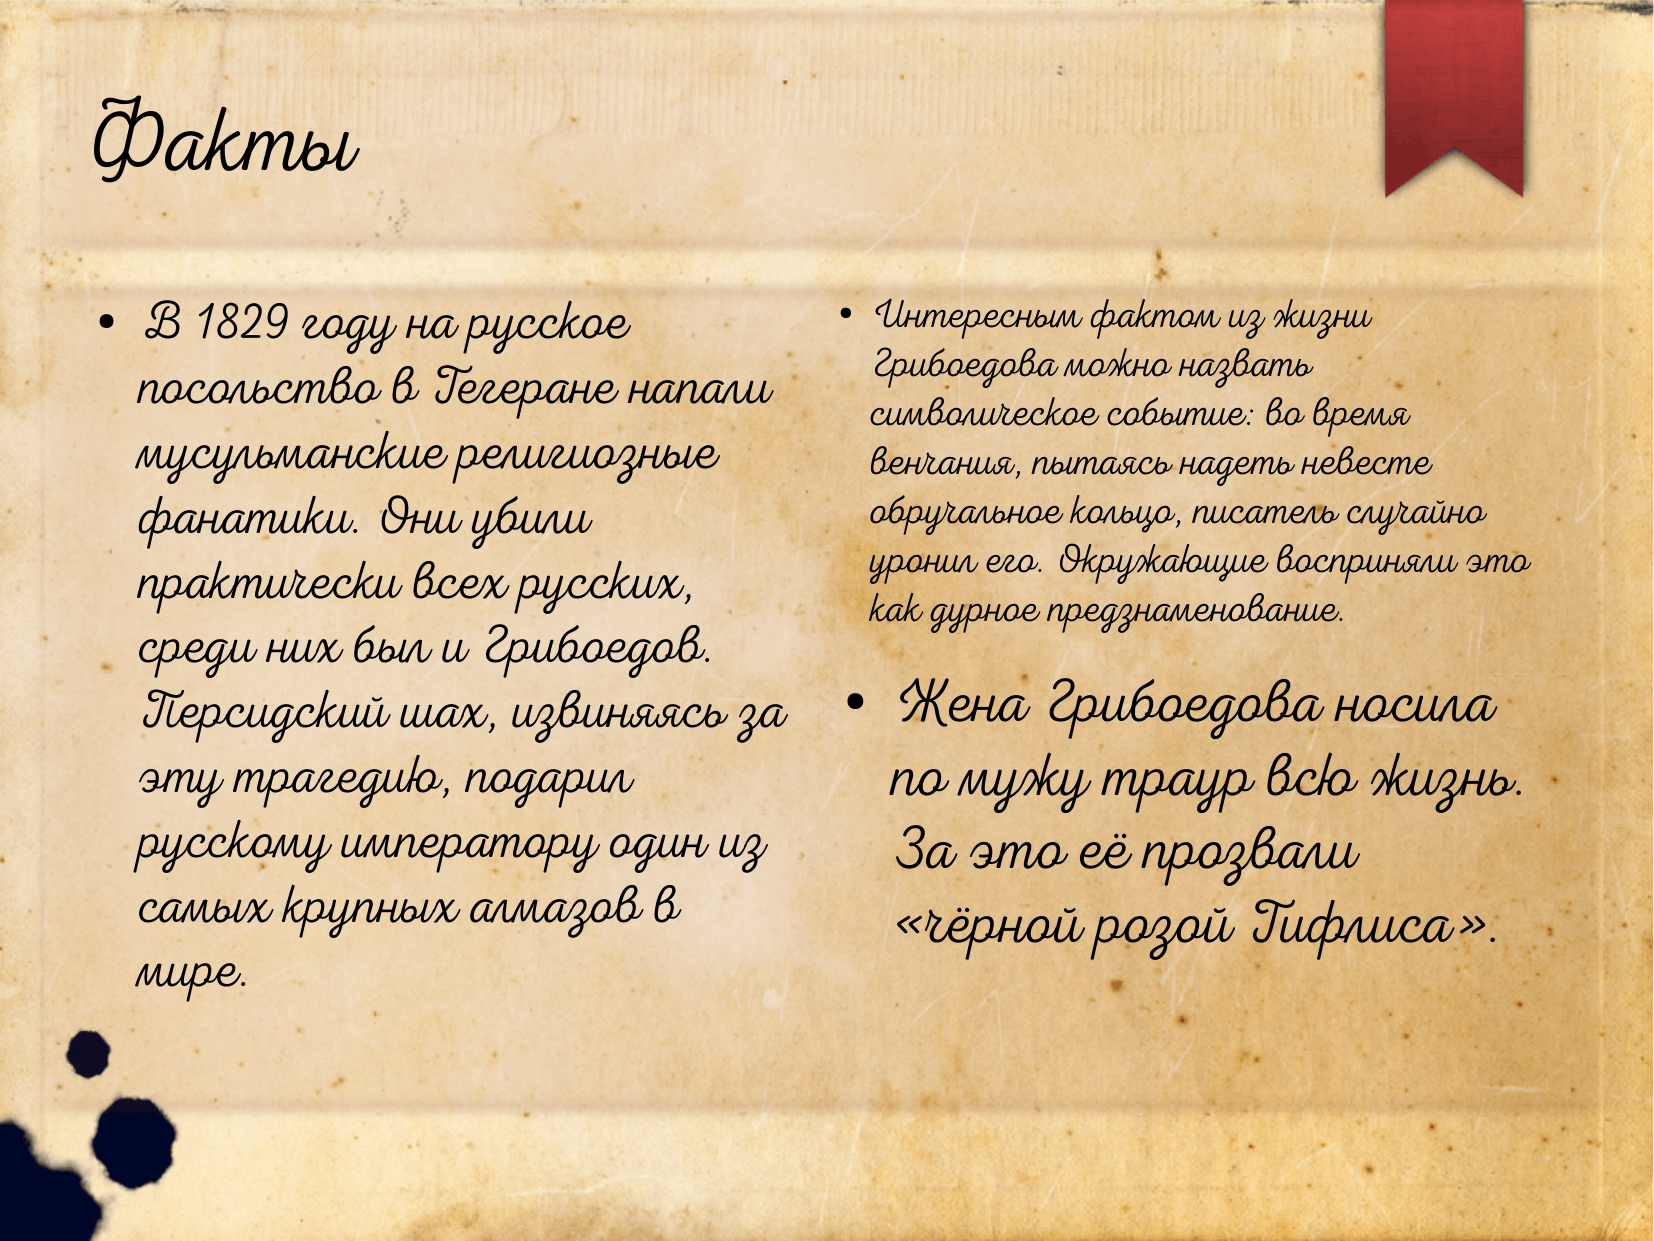

# Факты
В 1829 году на русское посольство в Тегеране напали мусульманские религиозные фанатики. Они убили практически всех русских, среди них был и Грибоедов. Персидский шах, извиняясь за эту трагедию, подарил русскому императору один из самых крупных алмазов в мире.
Интересным фактом из жизни Грибоедова можно назвать символическое событие: во время венчания, пытаясь надеть невесте обручальное кольцо, писатель случайно уронил его. Окружающие восприняли это как дурное предзнаменование.
Жена Грибоедова носила по мужу траур всю жизнь. За это её прозвали «чёрной розой Тифлиса».